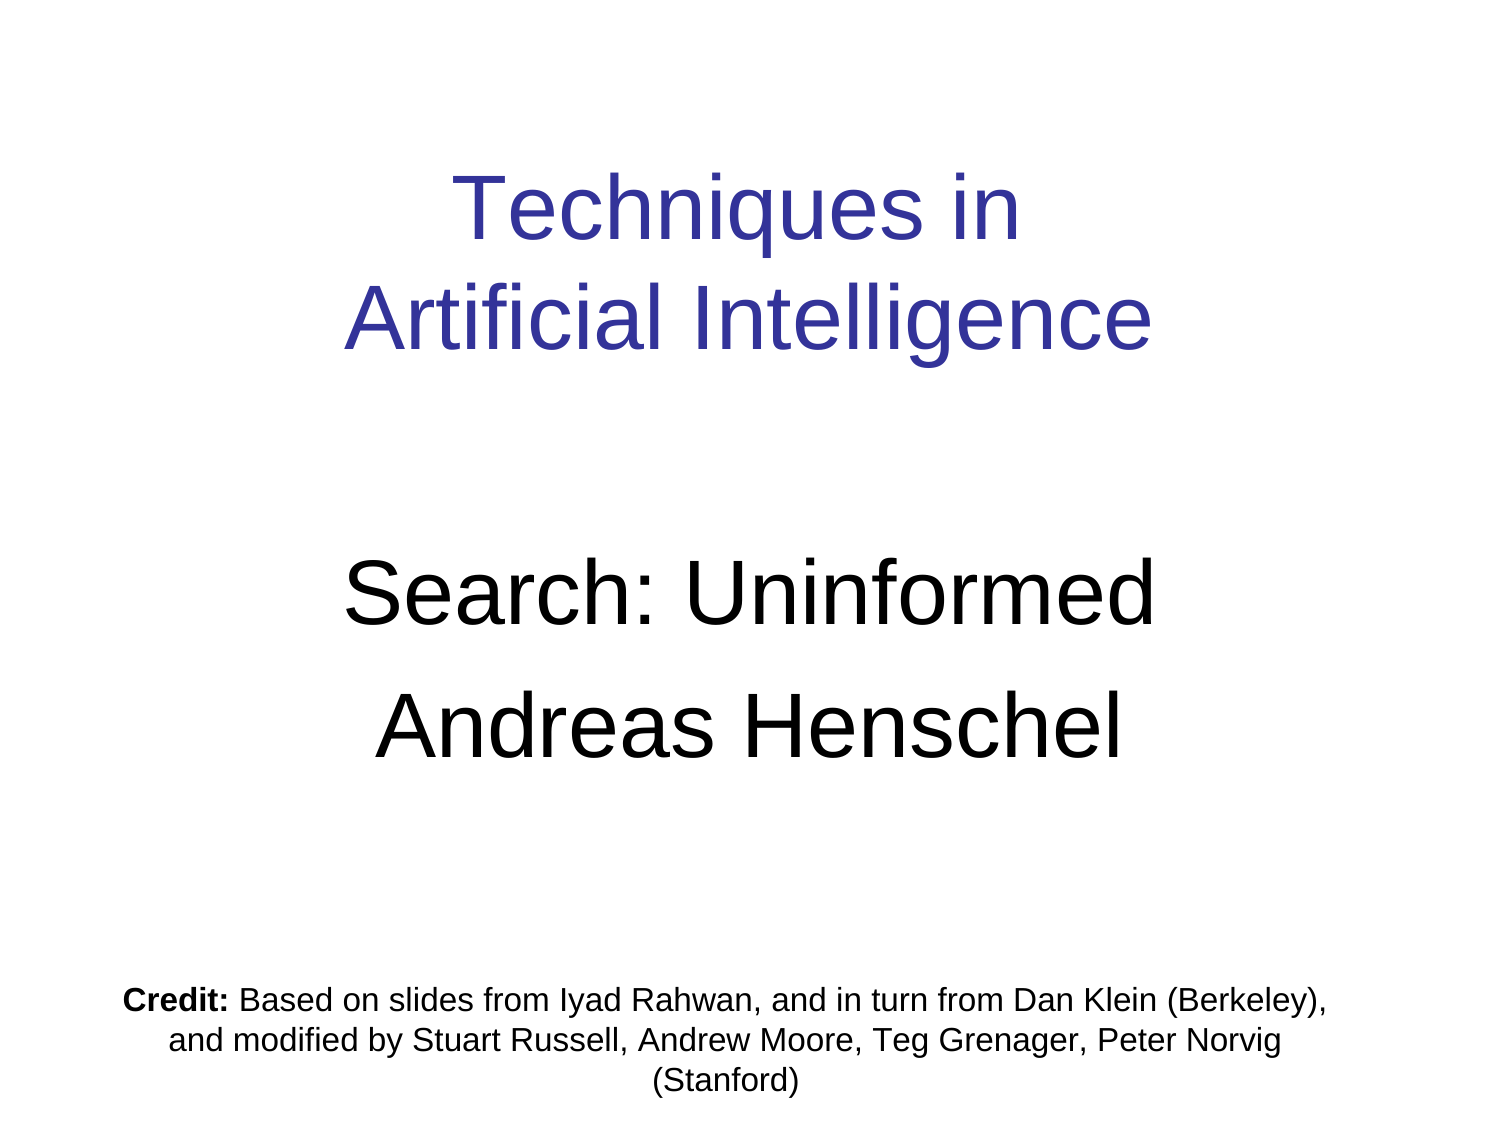

Techniques in
Artificial Intelligence
Search: Uninformed
Andreas Henschel
Credit: Based on slides from Iyad Rahwan, and in turn from Dan Klein (Berkeley), and modified by Stuart Russell, Andrew Moore, Teg Grenager, Peter Norvig (Stanford)